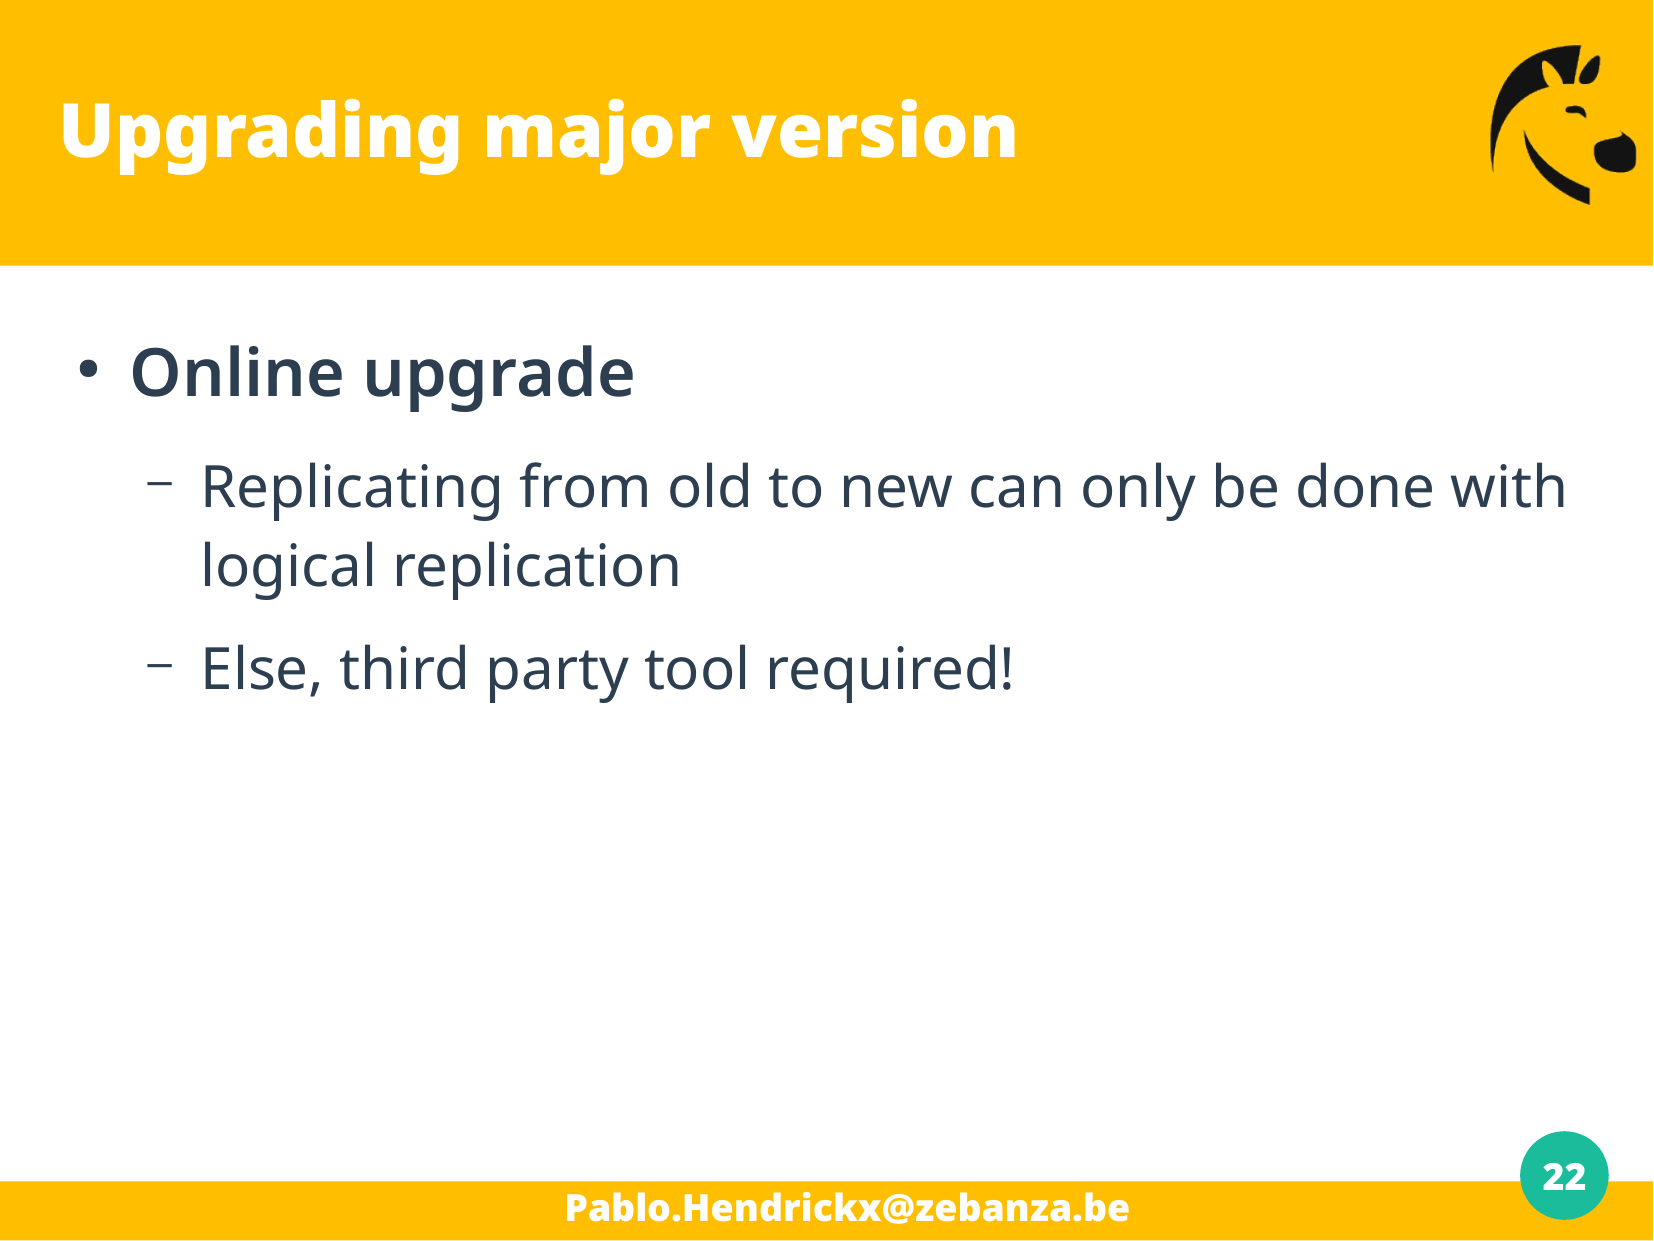

# Upgrading major version
Online upgrade
Replicating from old to new can only be done with logical replication
Else, third party tool required!
22
Pablo.Hendrickx@zebanza.be